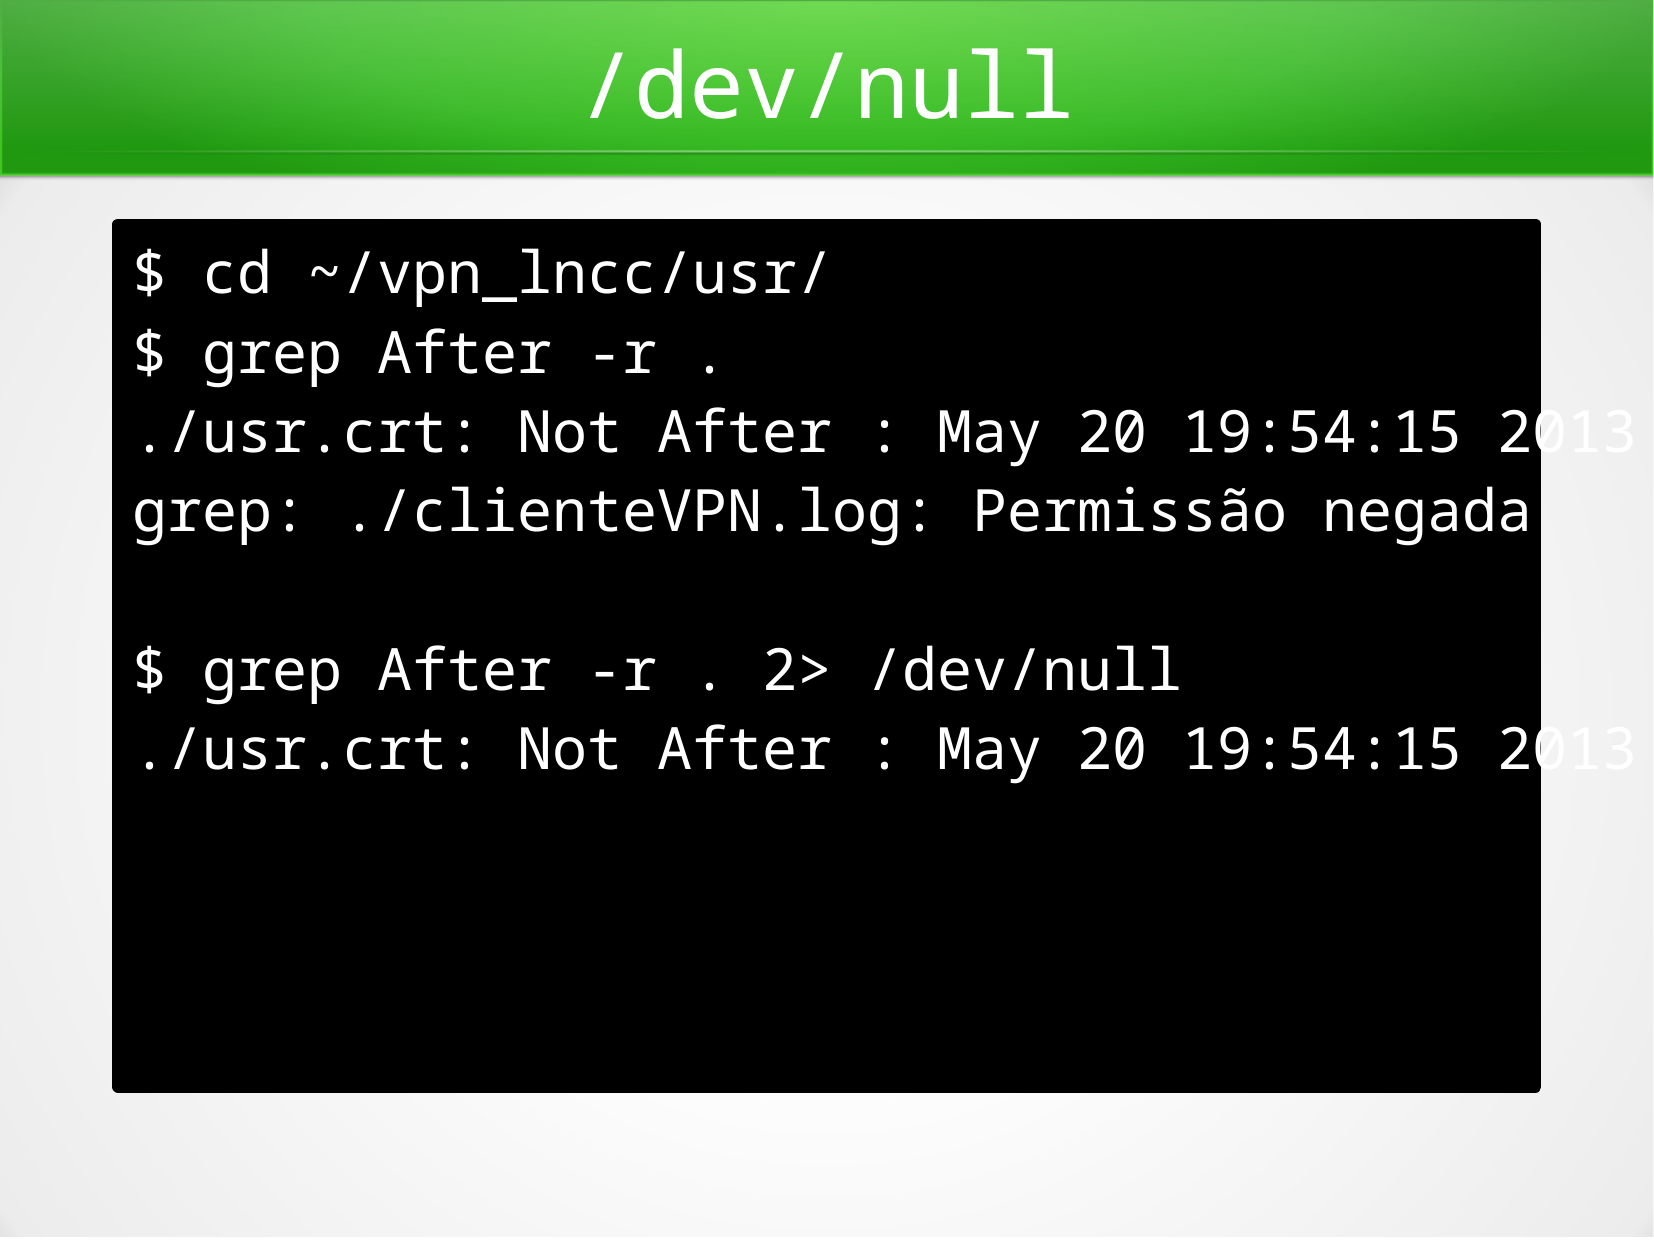

# /dev/null
$ cd ~/vpn_lncc/usr/
$ grep After -r .
./usr.crt: Not After : May 20 19:54:15 2013 GMT
grep: ./clienteVPN.log: Permissão negada
$ grep After -r . 2> /dev/null
./usr.crt: Not After : May 20 19:54:15 2013 GMT